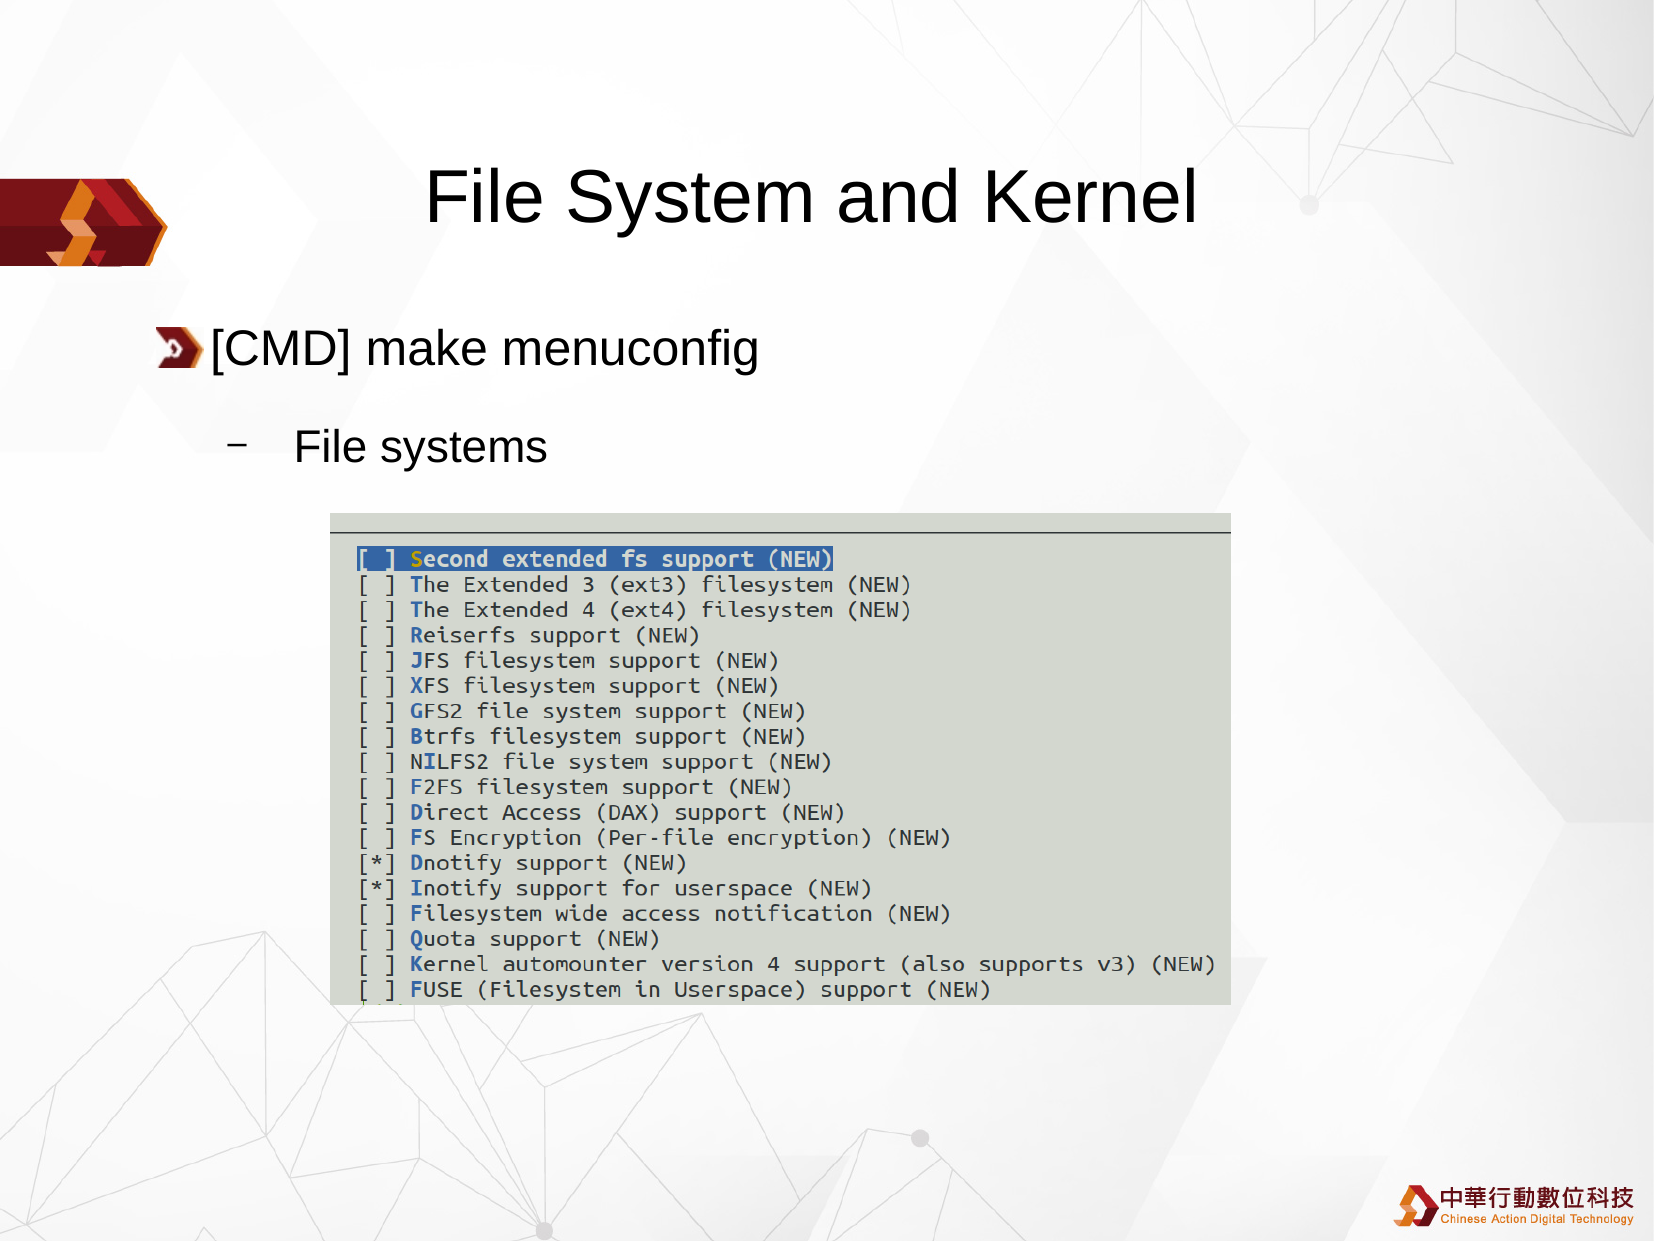

# File System and Kernel
[CMD] make menuconfig
 File systems